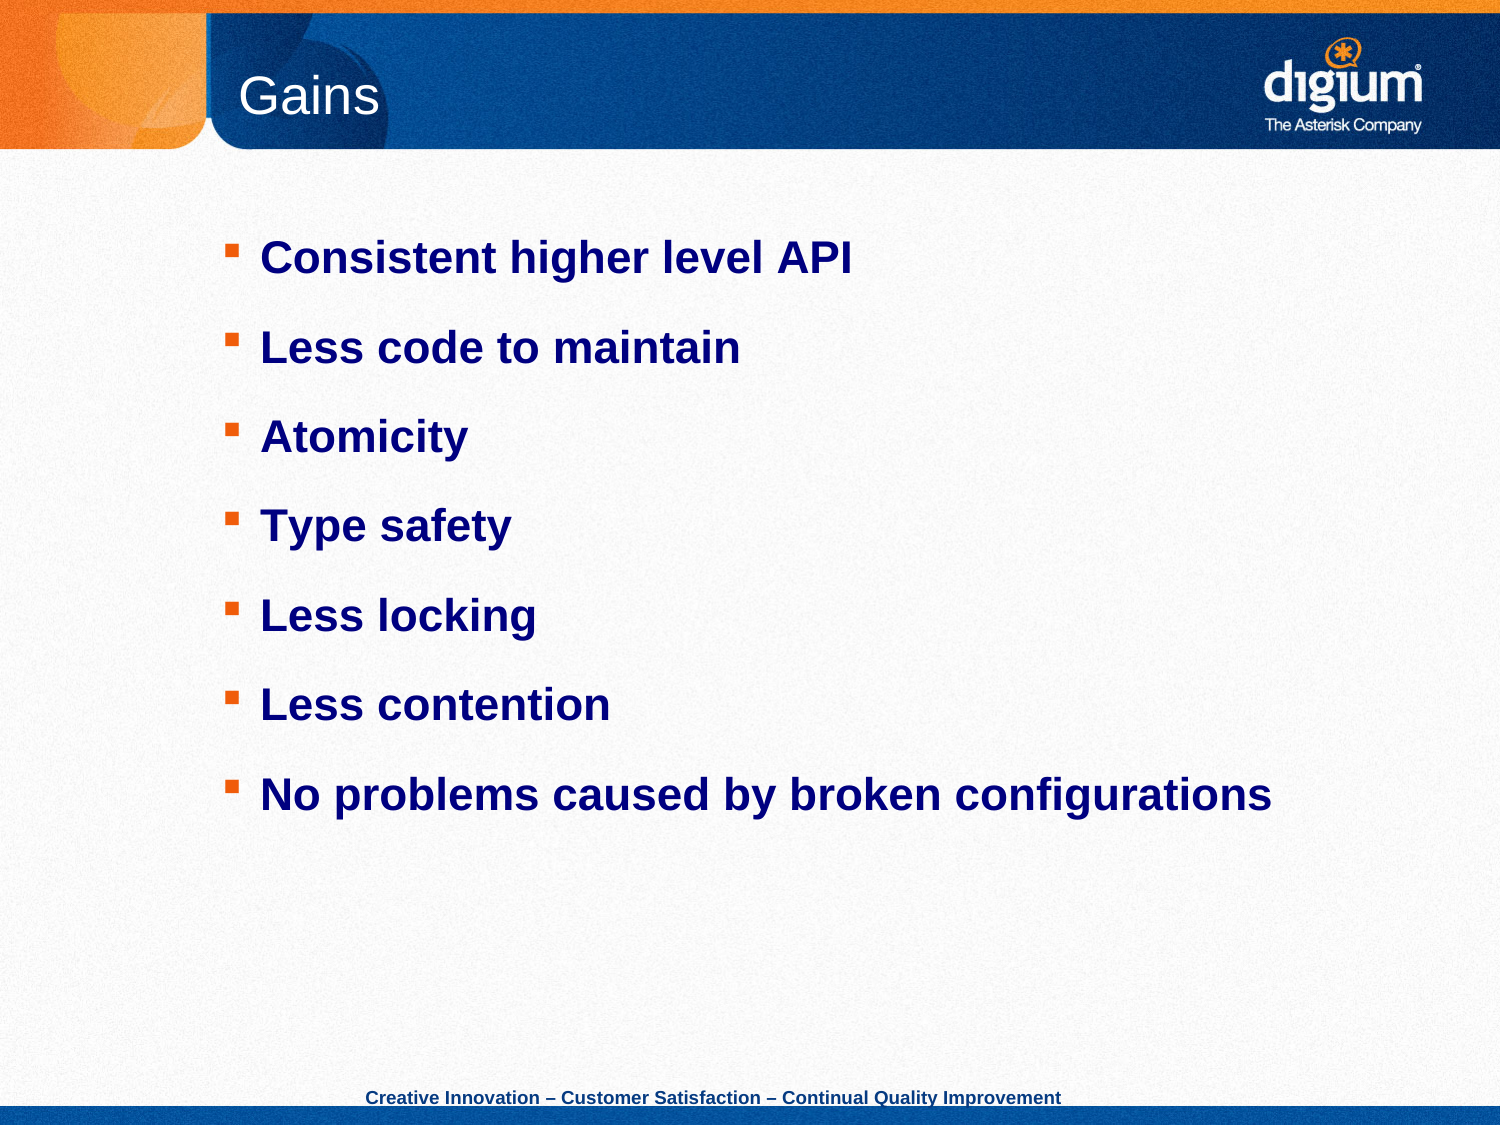

# Gains
Consistent higher level API
Less code to maintain
Atomicity
Type safety
Less locking
Less contention
No problems caused by broken configurations